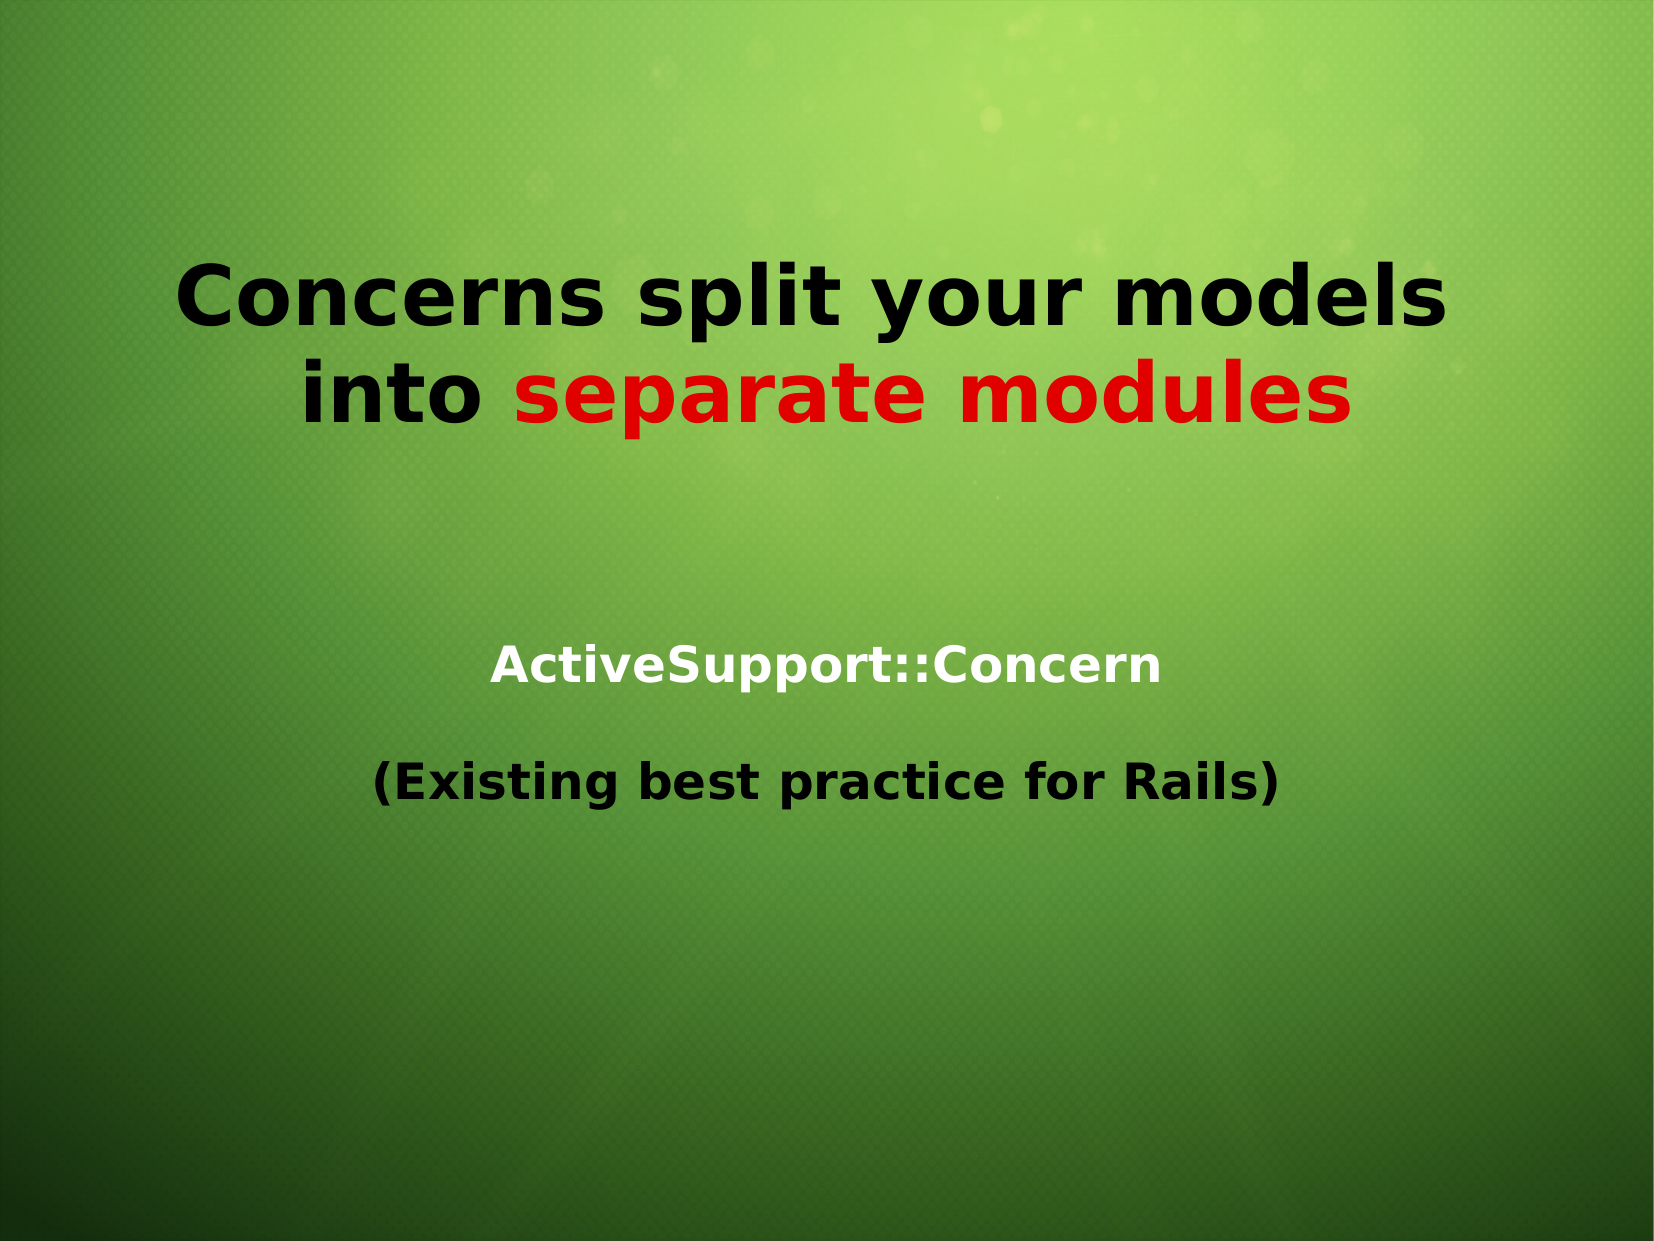

# Concerns split your models
into separate modules
ActiveSupport::Concern
(Existing best practice for Rails)